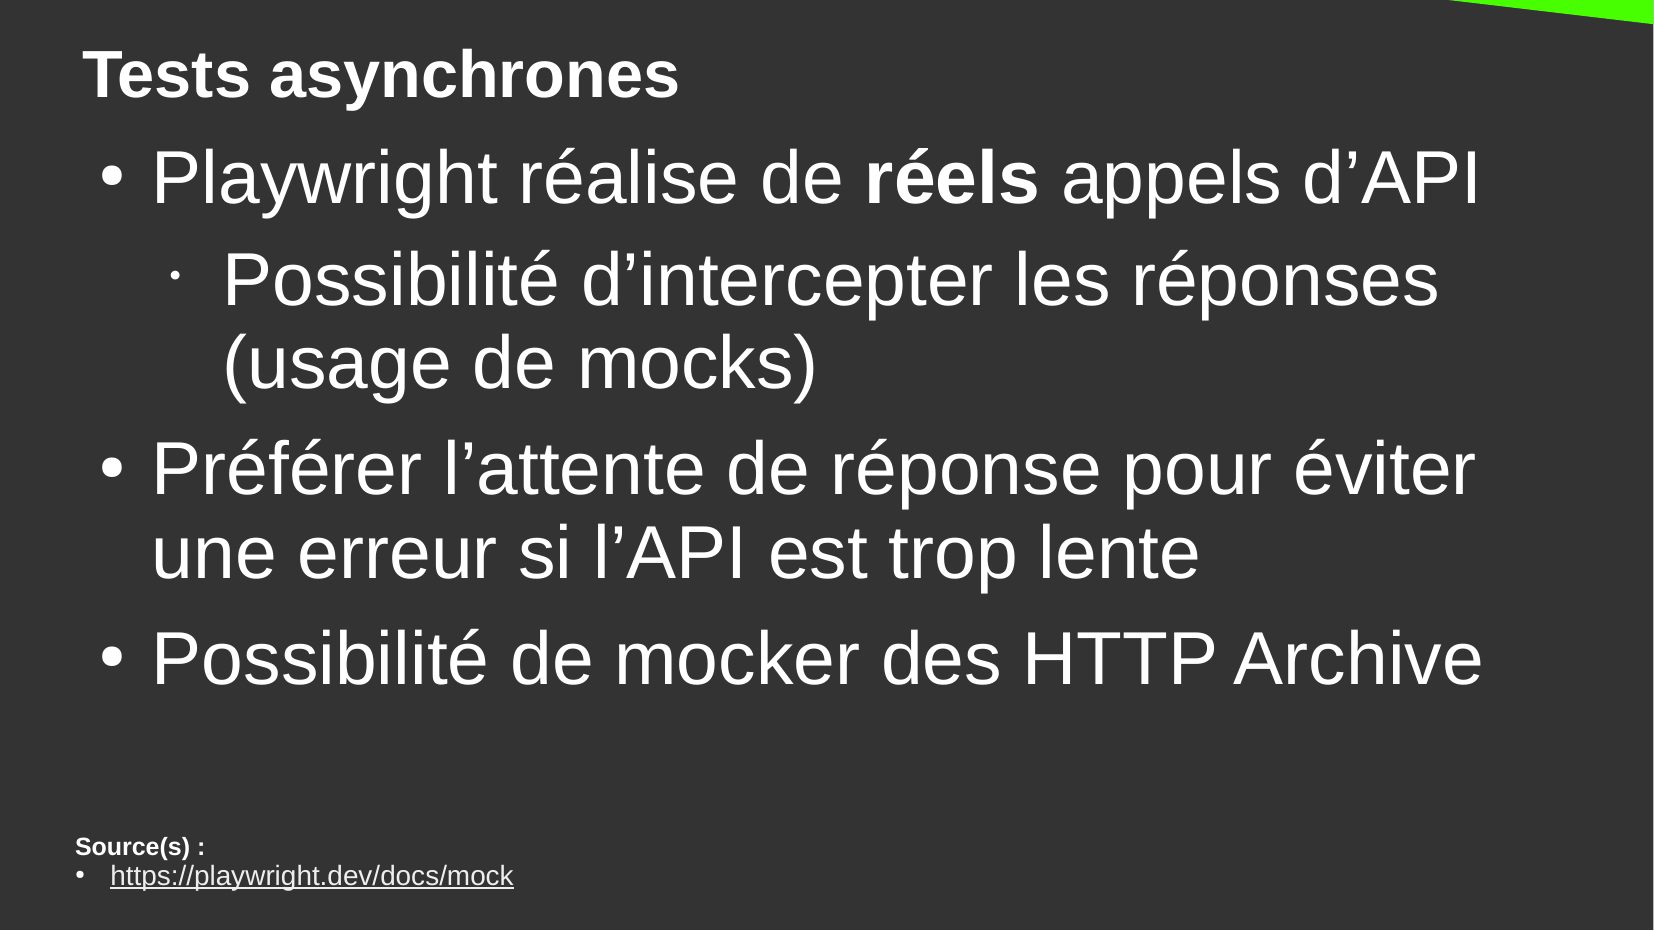

# Tests asynchrones
Playwright réalise de réels appels d’API
Possibilité d’intercepter les réponses (usage de mocks)
Préférer l’attente de réponse pour éviter une erreur si l’API est trop lente
Possibilité de mocker des HTTP Archive
Source(s) :
https://playwright.dev/docs/mock